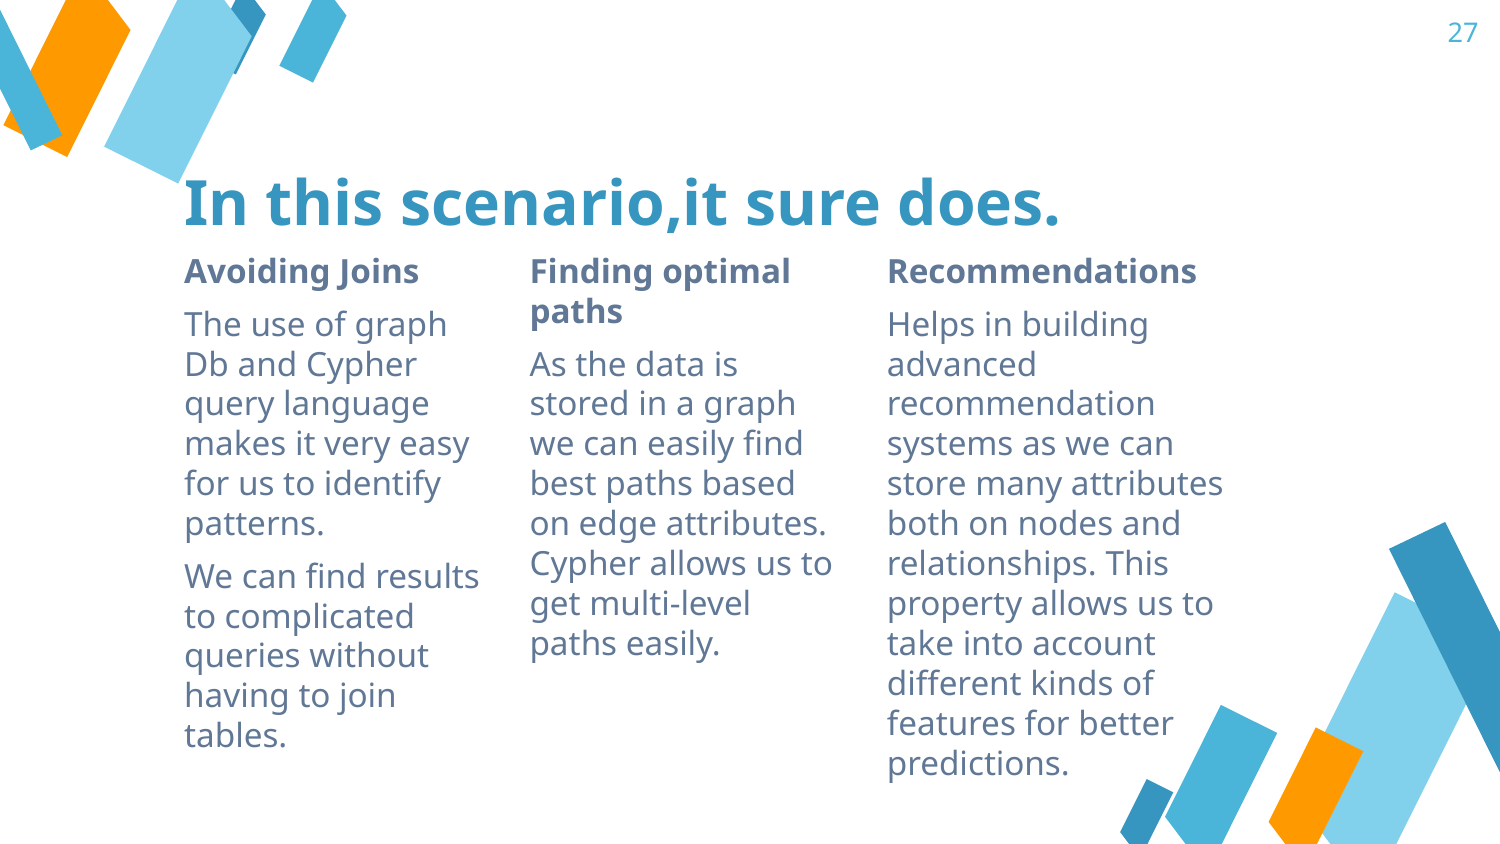

# In this scenario,it sure does.
Avoiding Joins
The use of graph Db and Cypher query language makes it very easy for us to identify patterns.
We can find results to complicated queries without having to join tables.
Finding optimal paths
As the data is stored in a graph we can easily find best paths based on edge attributes. Cypher allows us to get multi-level paths easily.
Recommendations
Helps in building advanced recommendation systems as we can store many attributes both on nodes and relationships. This property allows us to take into account different kinds of features for better predictions.